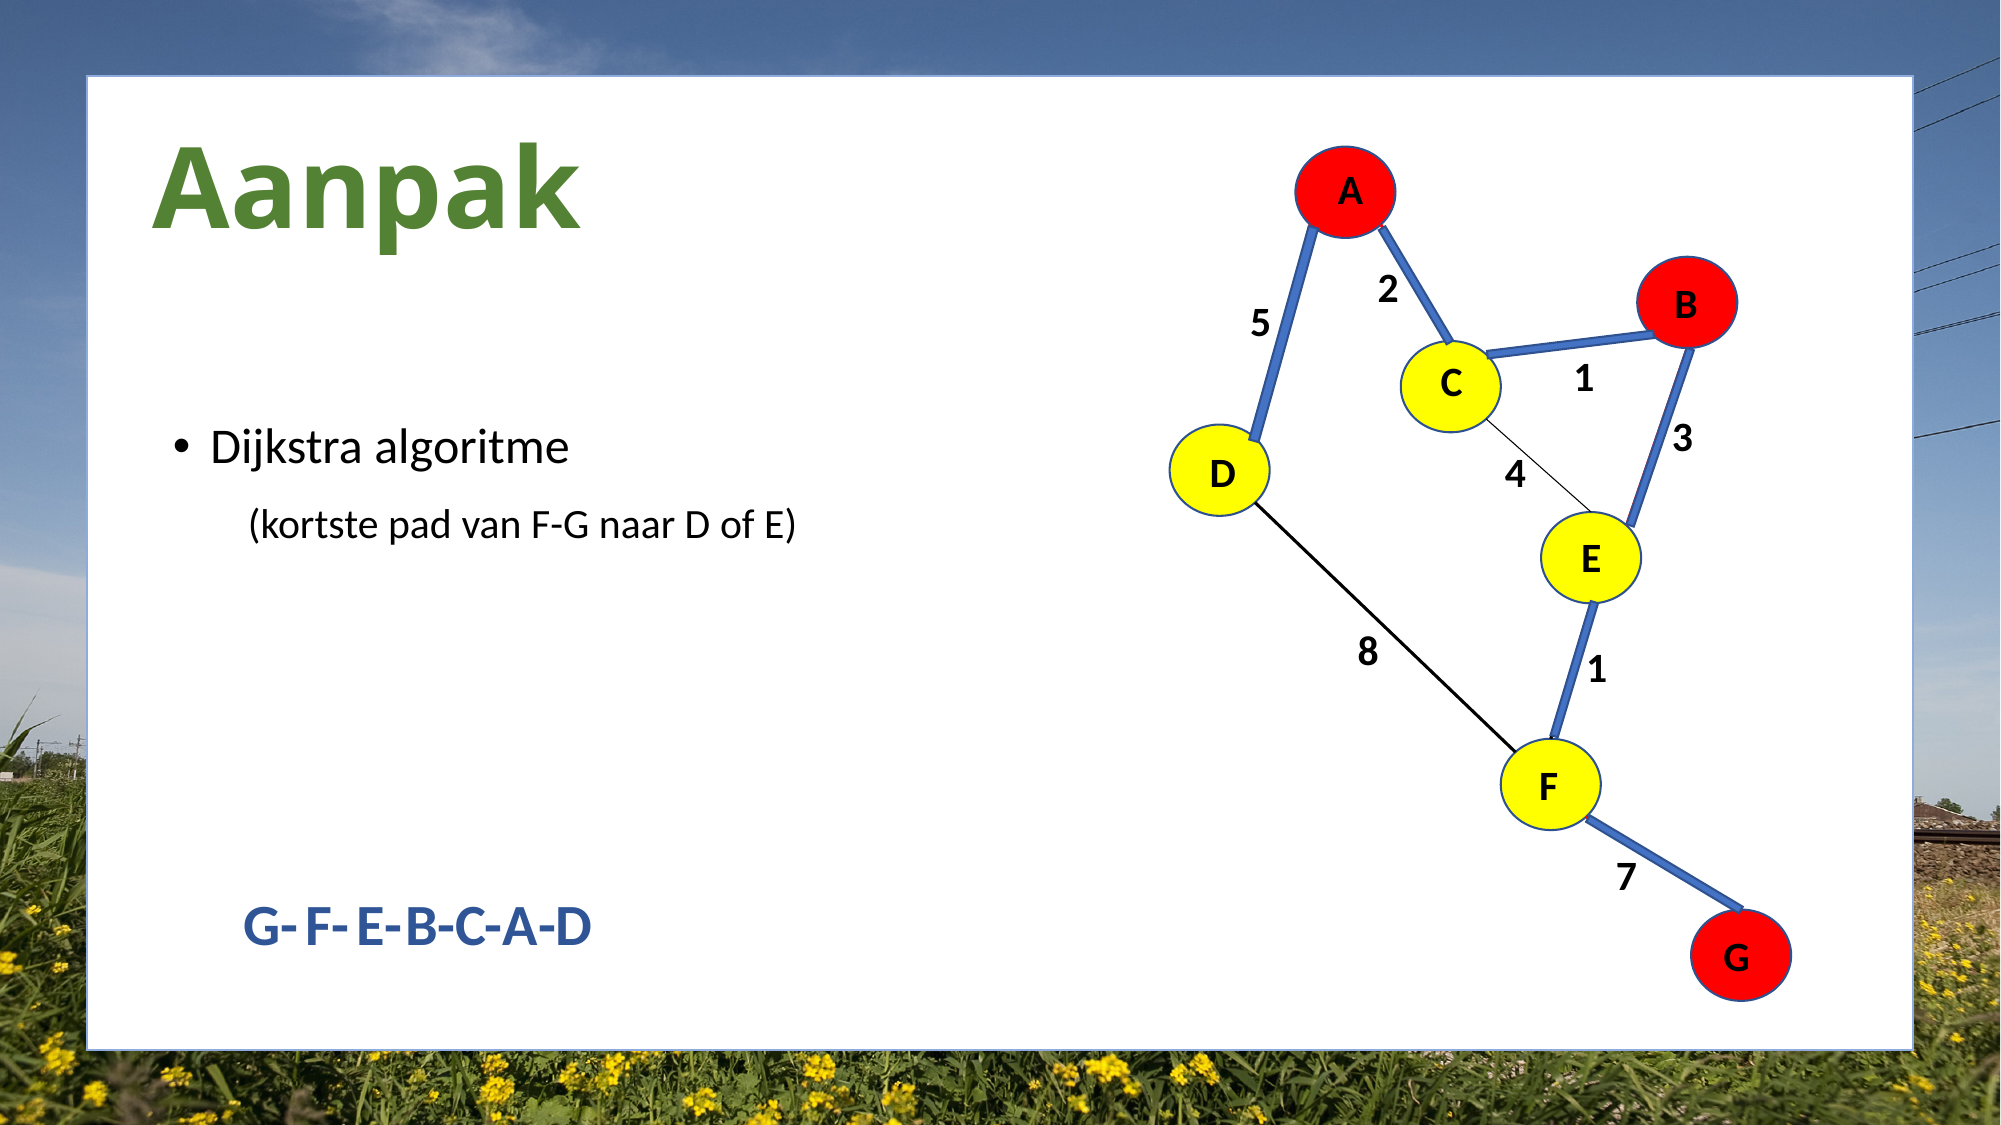

# Aanpak
A
2
B
5
1
C
3
Dijkstra algoritme
	(kortste pad van F-G naar D of E)
D
4
E
8
1
F
7
G-
F-
E-
B-C
-A
-D
G